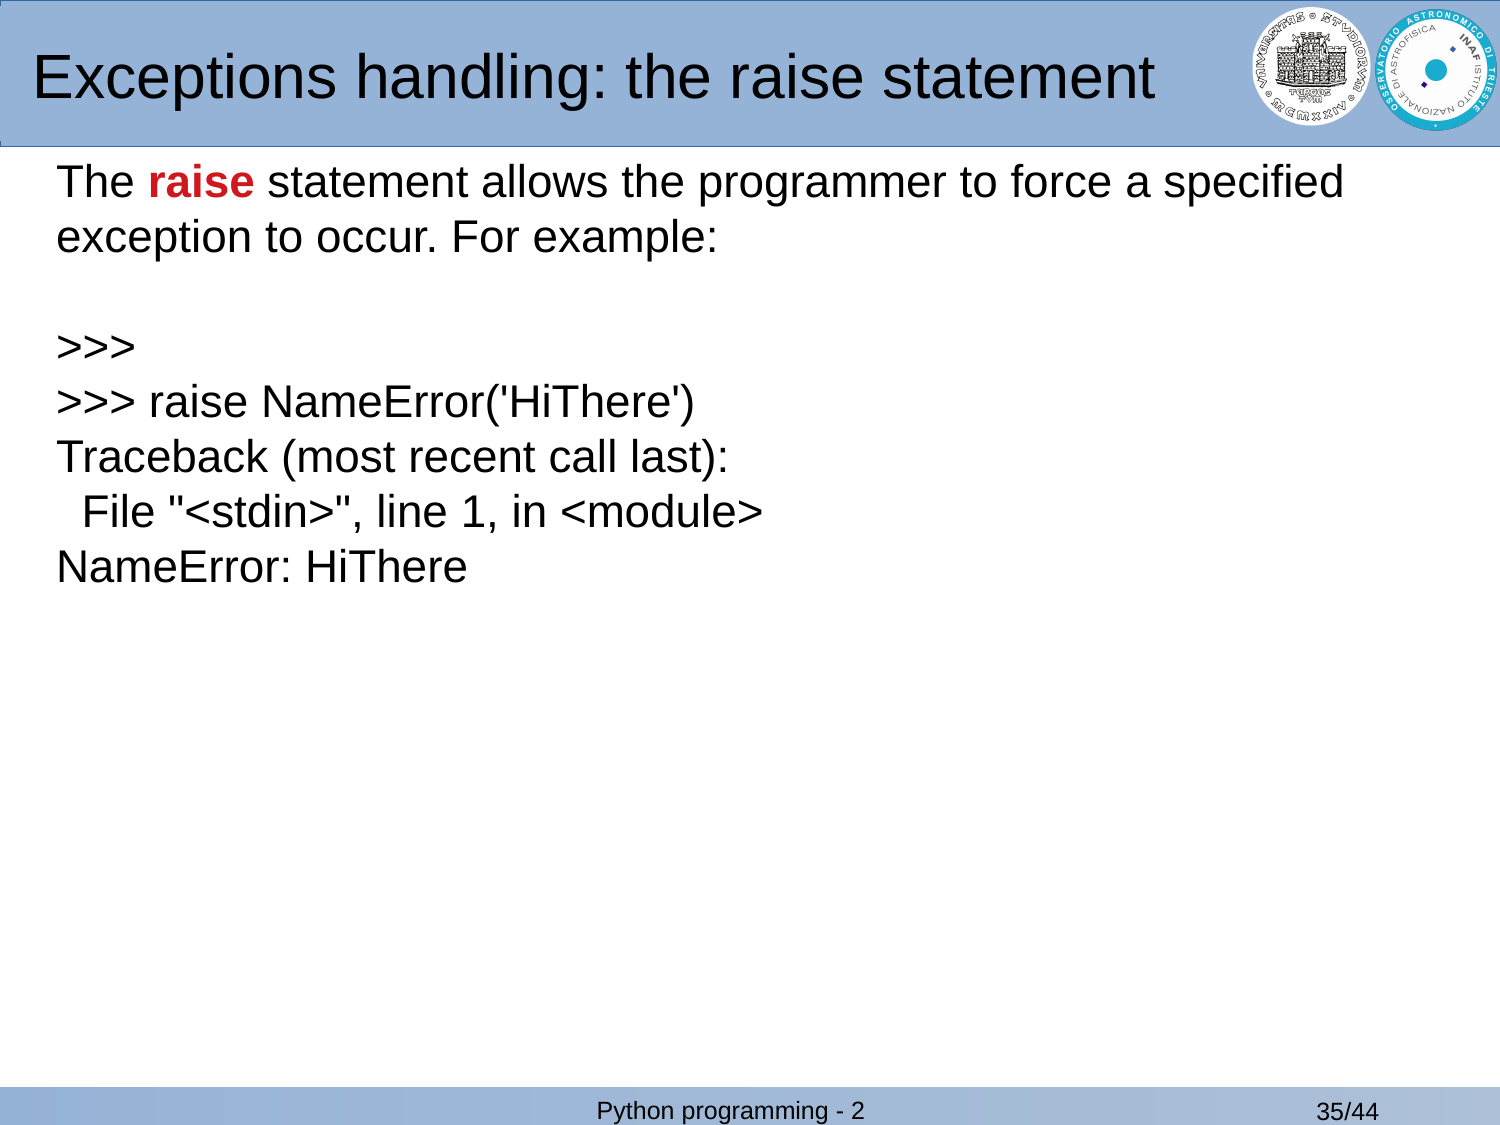

Exceptions handling: the raise statement
# The raise statement allows the programmer to force a specified exception to occur. For example:
>>>
>>> raise NameError('HiThere')
Traceback (most recent call last):
 File "<stdin>", line 1, in <module>
NameError: HiThere